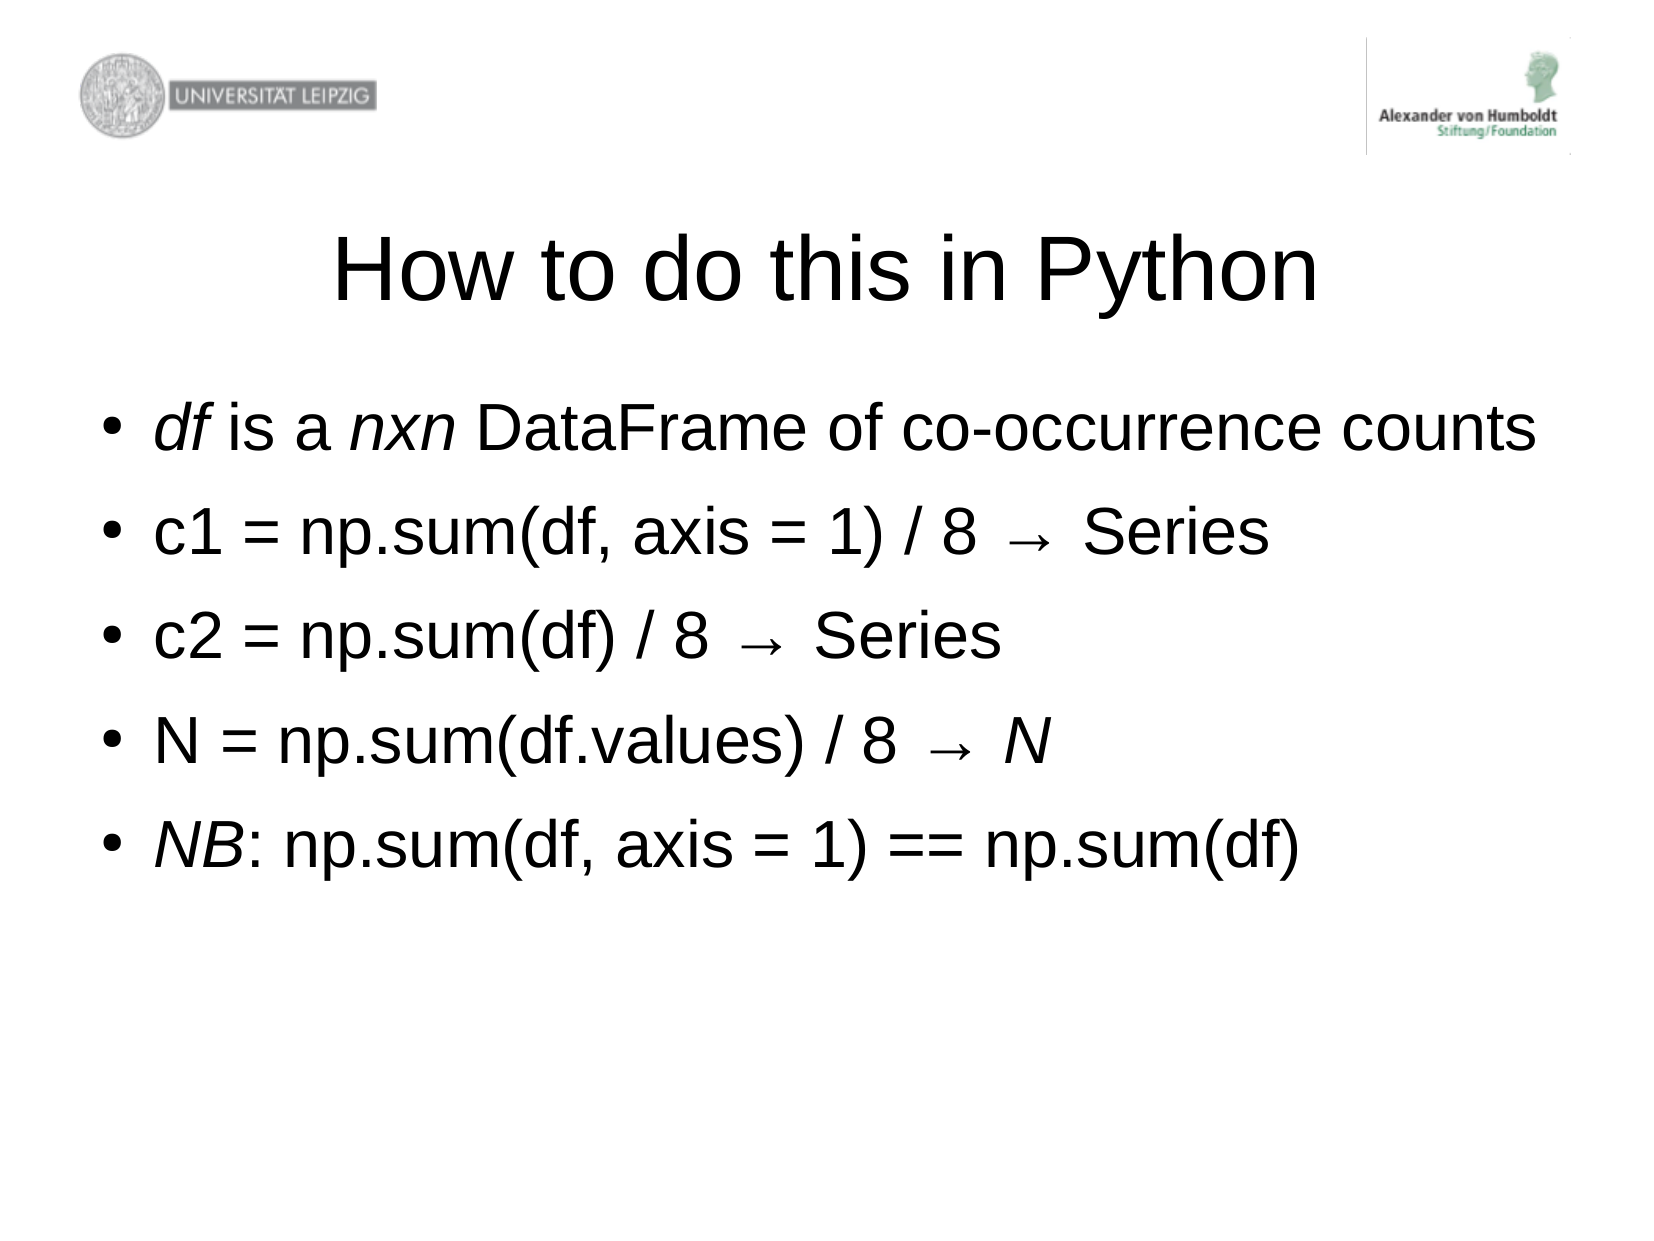

# How to do this in Python
df is a nxn DataFrame of co-occurrence counts
c1 = np.sum(df, axis = 1) / 8 → Series
c2 = np.sum(df) / 8 → Series
N = np.sum(df.values) / 8 → N
NB: np.sum(df, axis = 1) == np.sum(df)